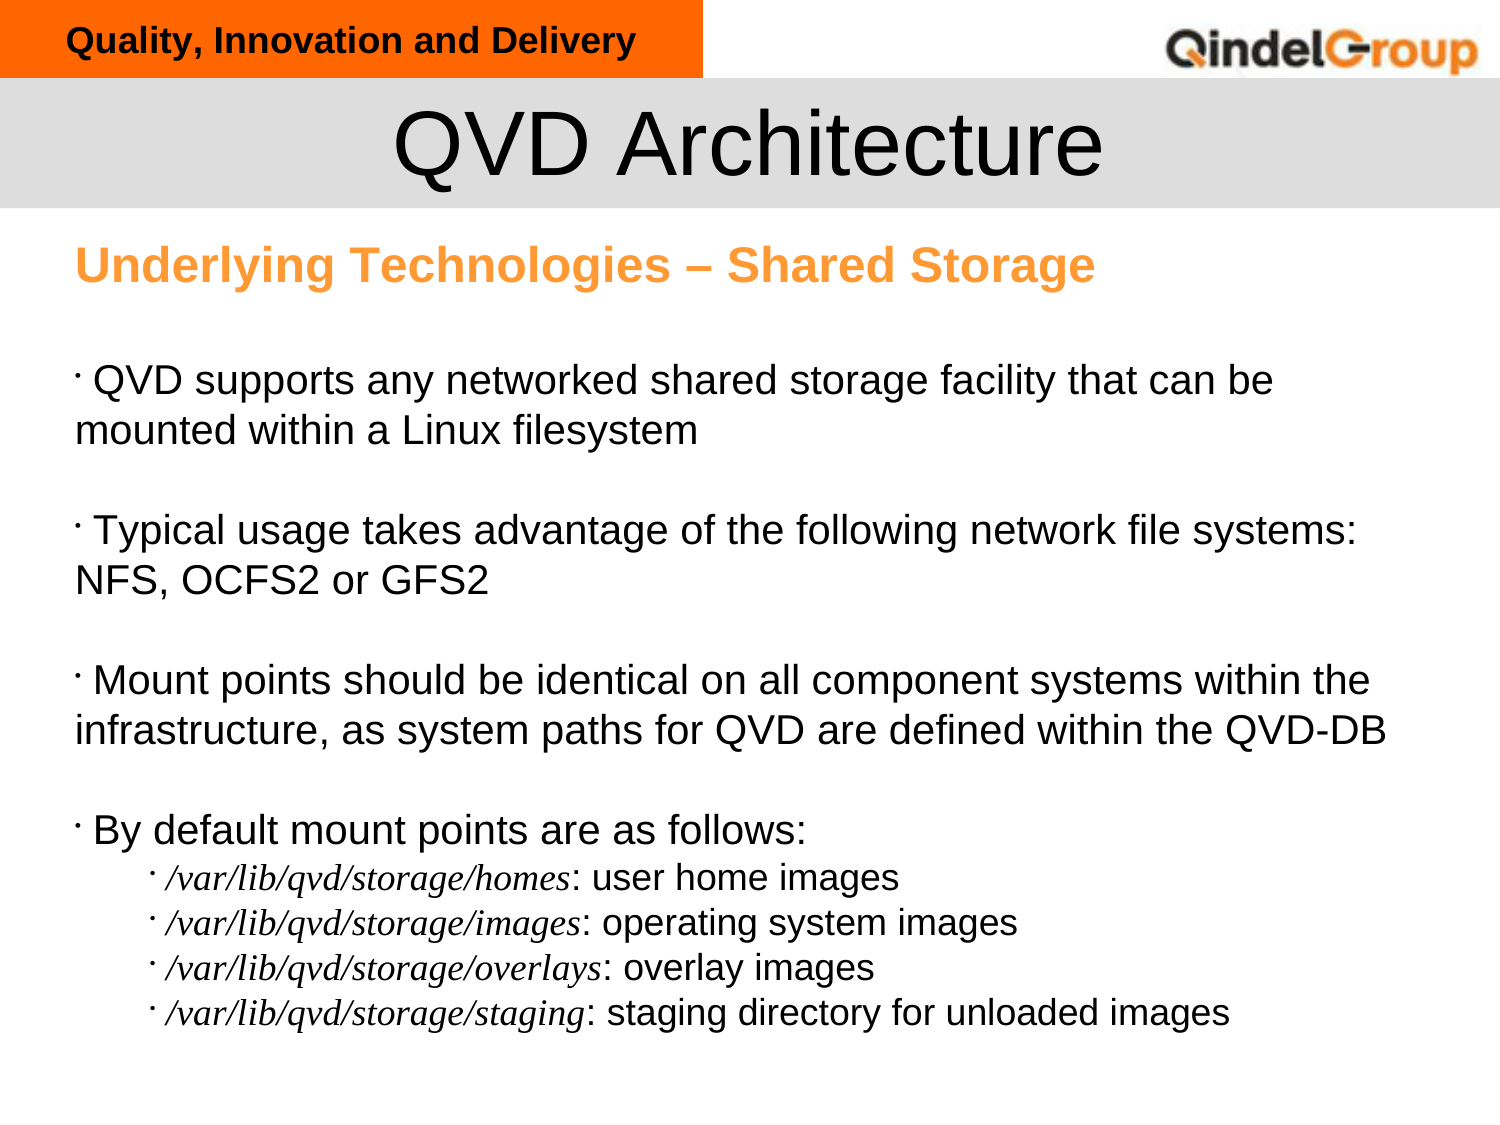

# QVD Architecture
Underlying Technologies – Shared Storage
 QVD supports any networked shared storage facility that can be mounted within a Linux filesystem
 Typical usage takes advantage of the following network file systems: NFS, OCFS2 or GFS2
 Mount points should be identical on all component systems within the infrastructure, as system paths for QVD are defined within the QVD-DB
 By default mount points are as follows:
 /var/lib/qvd/storage/homes: user home images
 /var/lib/qvd/storage/images: operating system images
 /var/lib/qvd/storage/overlays: overlay images
 /var/lib/qvd/storage/staging: staging directory for unloaded images